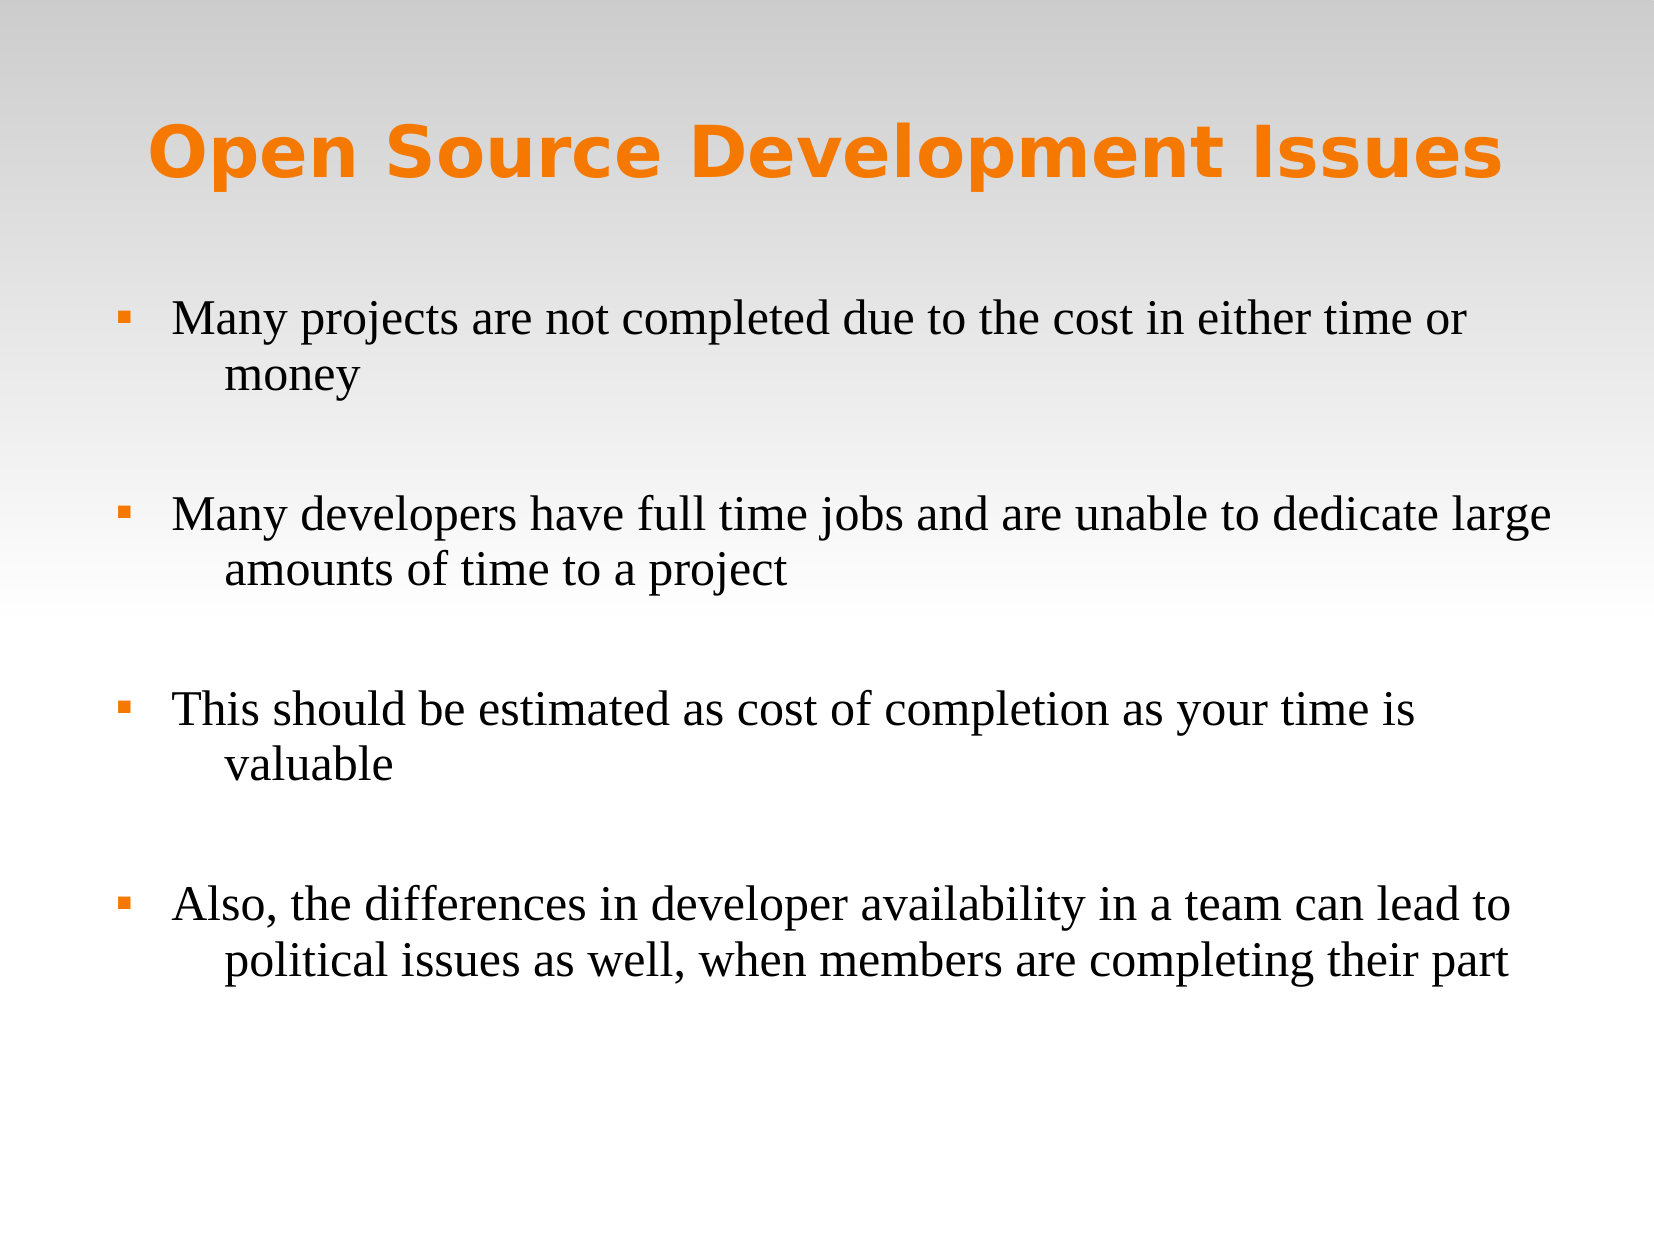

# Open Source Development Issues
Many projects are not completed due to the cost in either time or money
Many developers have full time jobs and are unable to dedicate large amounts of time to a project
This should be estimated as cost of completion as your time is valuable
Also, the differences in developer availability in a team can lead to political issues as well, when members are completing their part